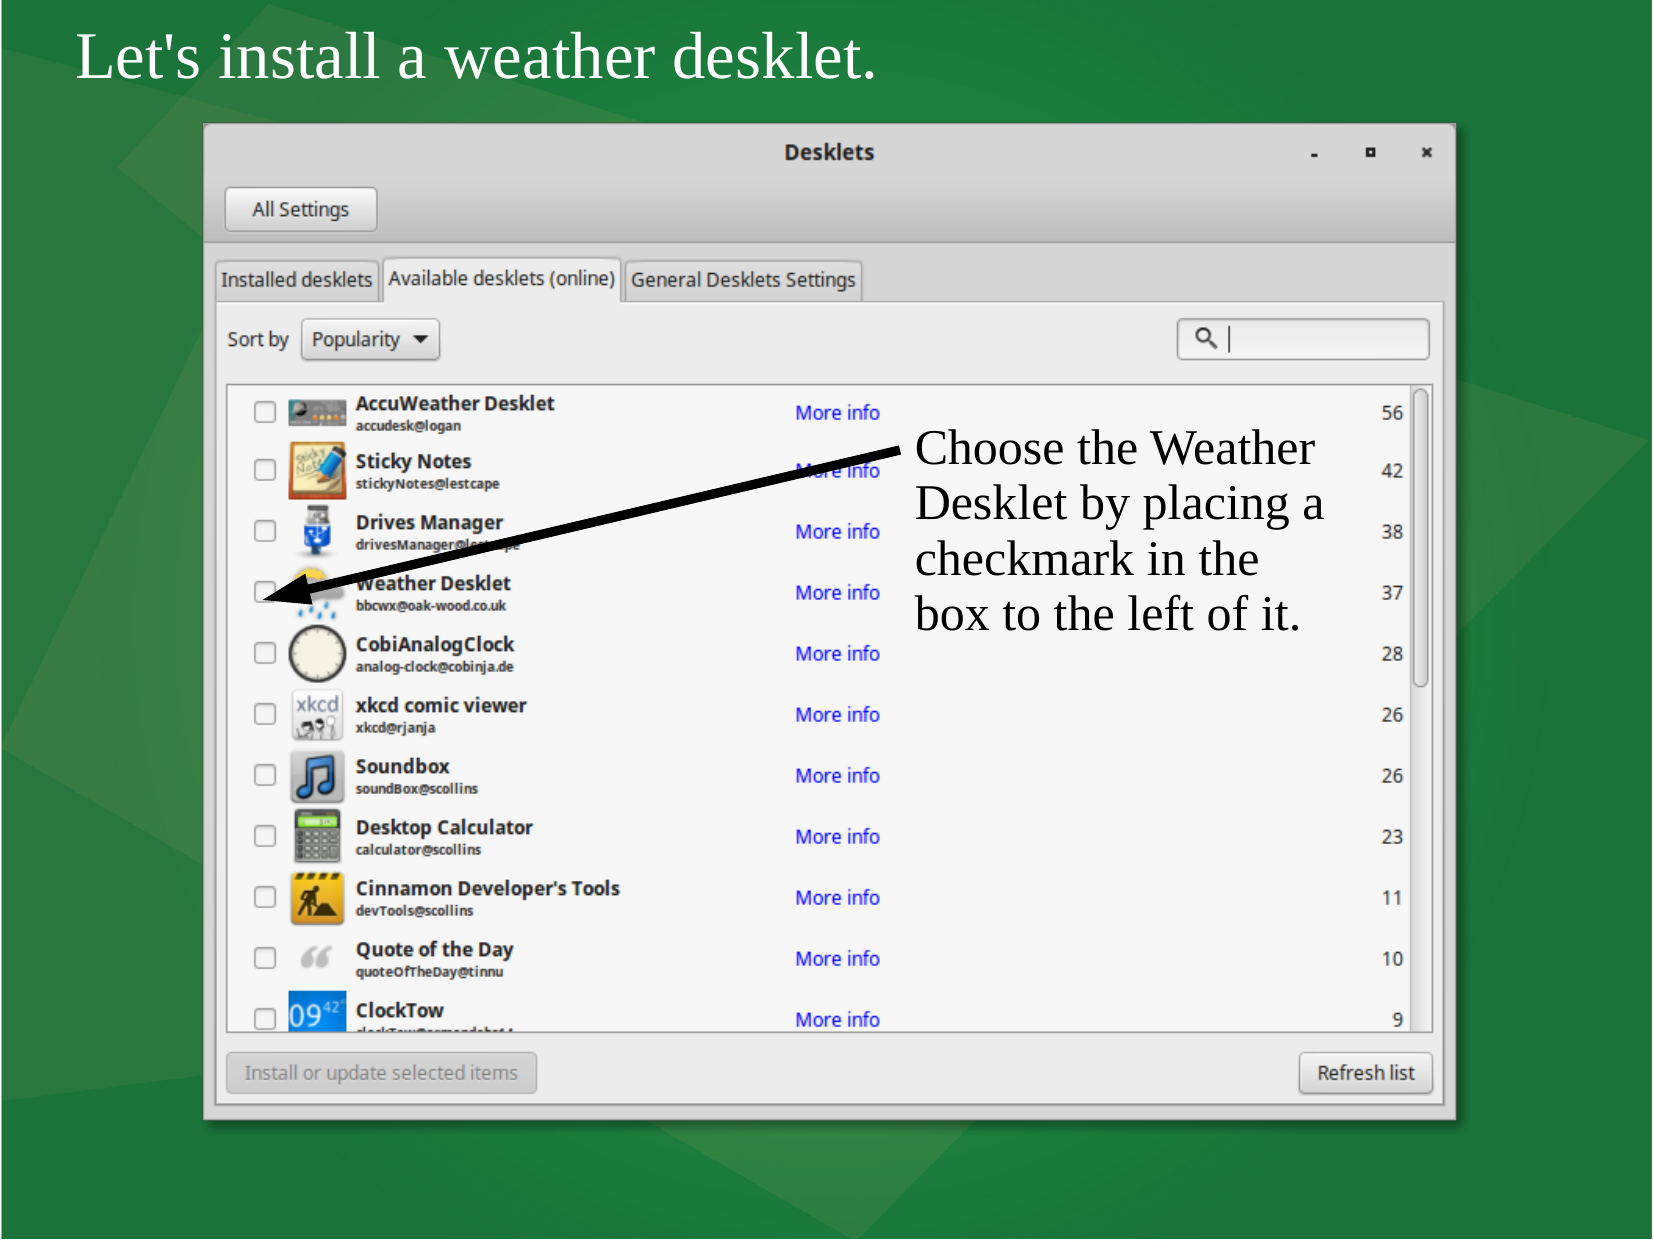

# Let's install a weather desklet.
Choose the Weather Desklet by placing a checkmark in the box to the left of it.